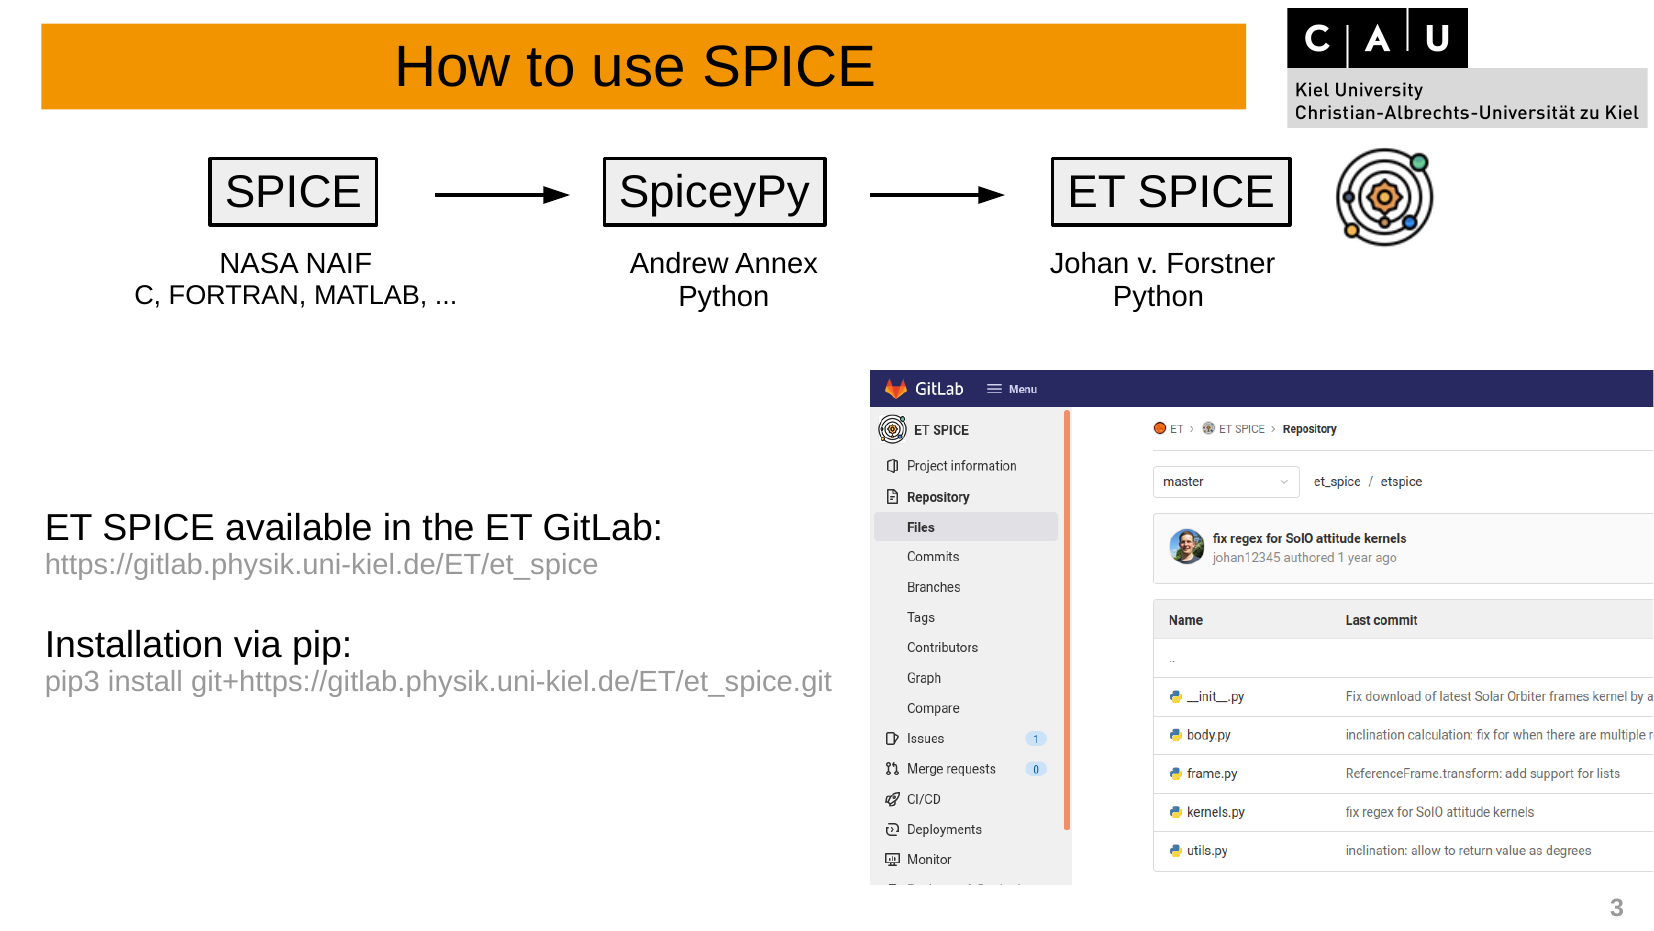

# How to use SPICE
SPICE
SpiceyPy
ET SPICE
NASA NAIF
C, FORTRAN, MATLAB, ...
Andrew Annex
Python
Johan v. Forstner
Python
ET SPICE available in the ET GitLab:
https://gitlab.physik.uni-kiel.de/ET/et_spice
Installation via pip:
pip3 install git+https://gitlab.physik.uni-kiel.de/ET/et_spice.git
3